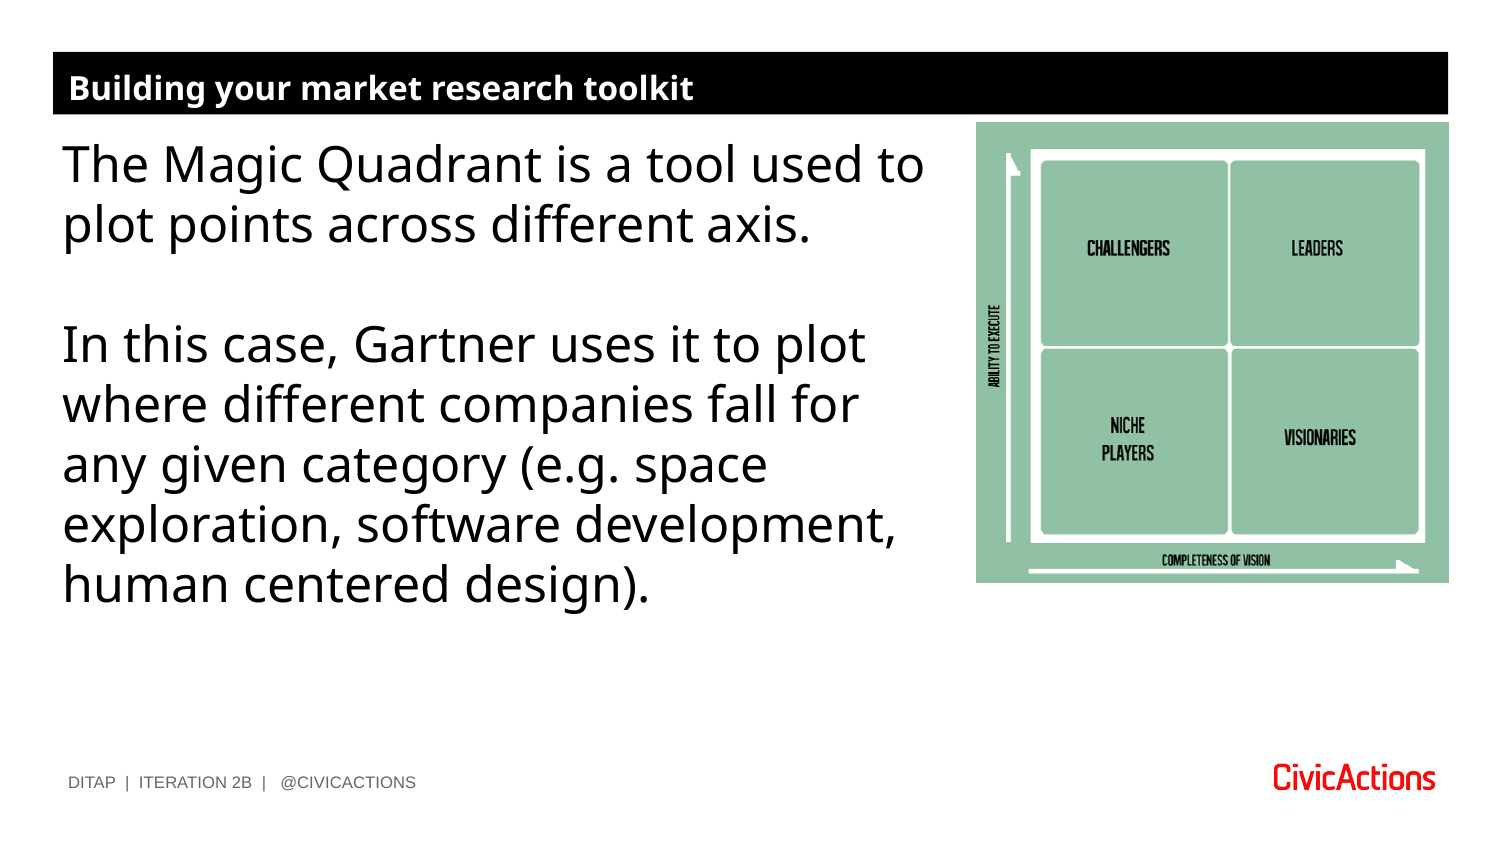

Building your market research toolkit
# The Magic Quadrant is a tool used to plot points across different axis.
In this case, Gartner uses it to plot where different companies fall for any given category (e.g. space exploration, software development, human centered design).